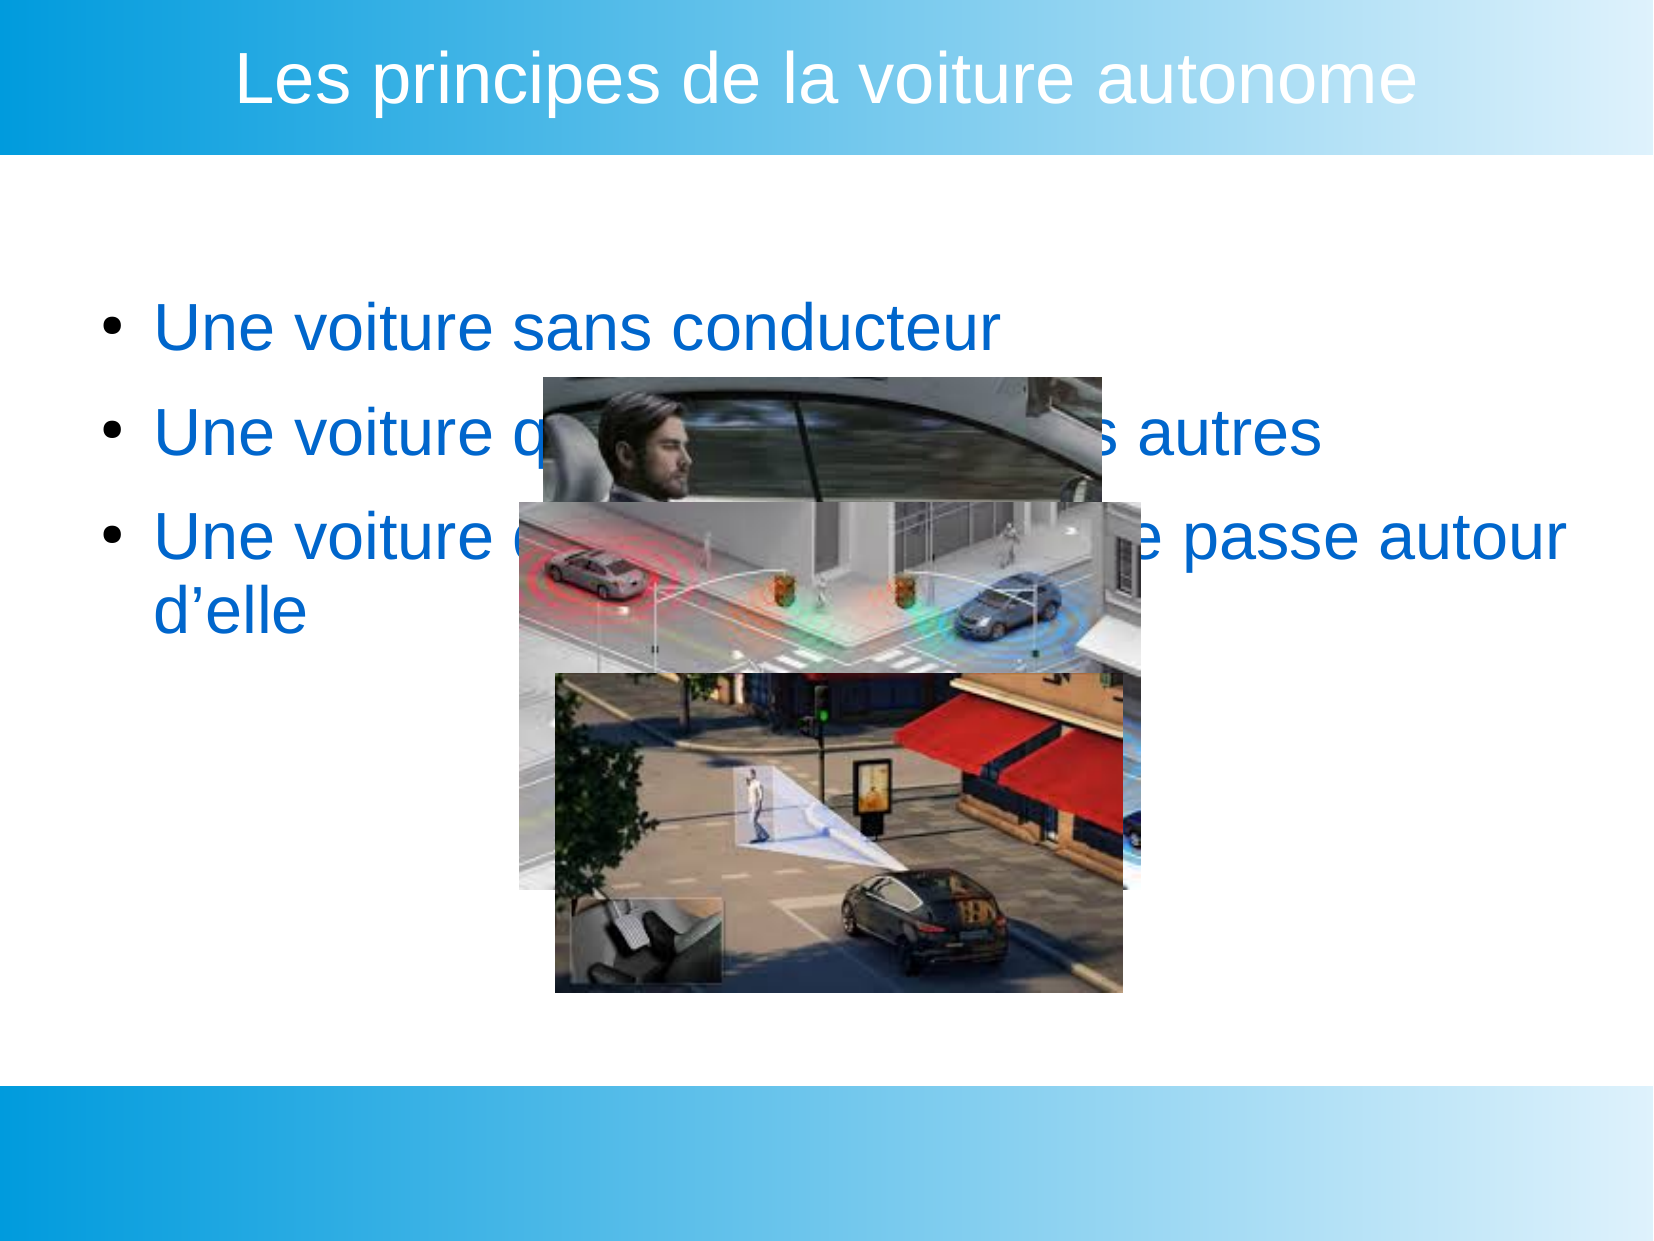

# Les principes de la voiture autonome
Une voiture sans conducteur
Une voiture qui interagit avec les autres
Une voiture qui analyse ce qu’il se passe autour d’elle